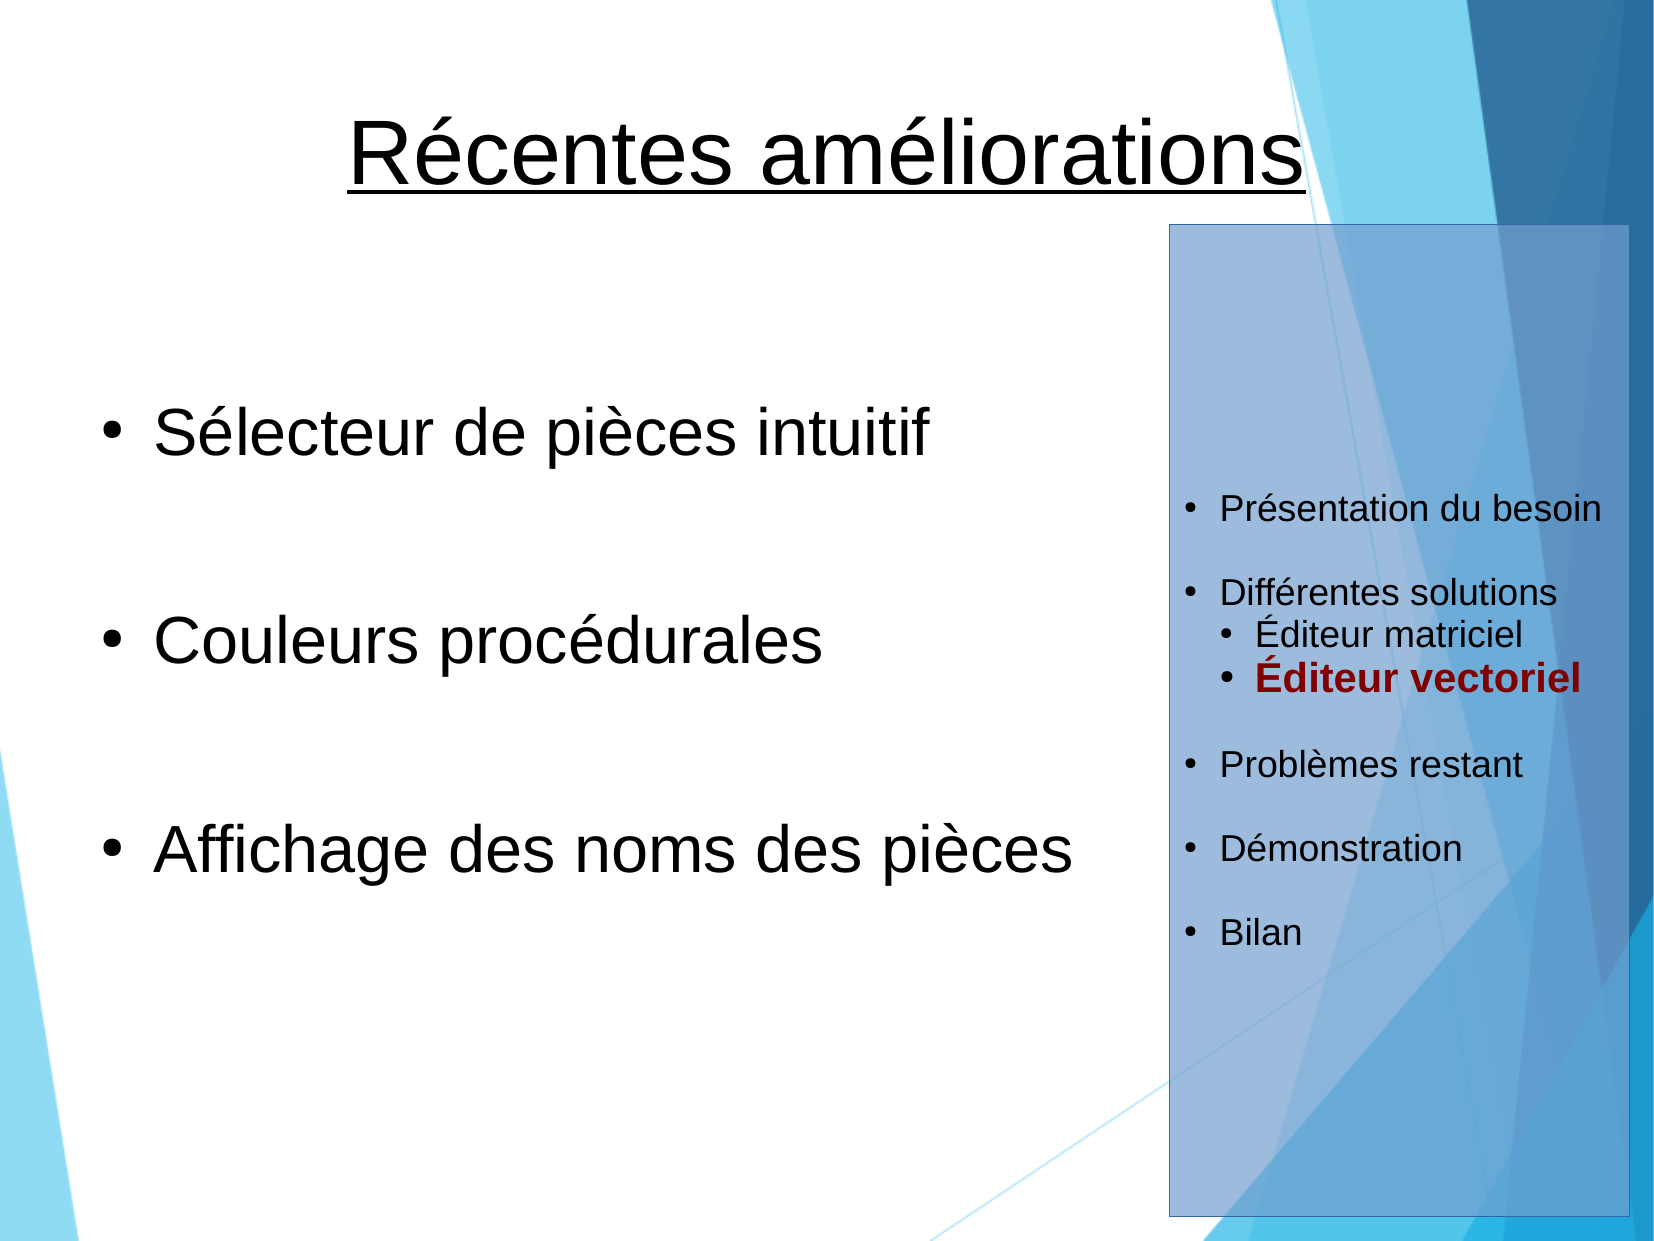

# Récentes améliorations
Présentation du besoin
Différentes solutions
Éditeur matriciel
Éditeur vectoriel
Problèmes restant
Démonstration
Bilan
Sélecteur de pièces intuitif
Couleurs procédurales
Affichage des noms des pièces